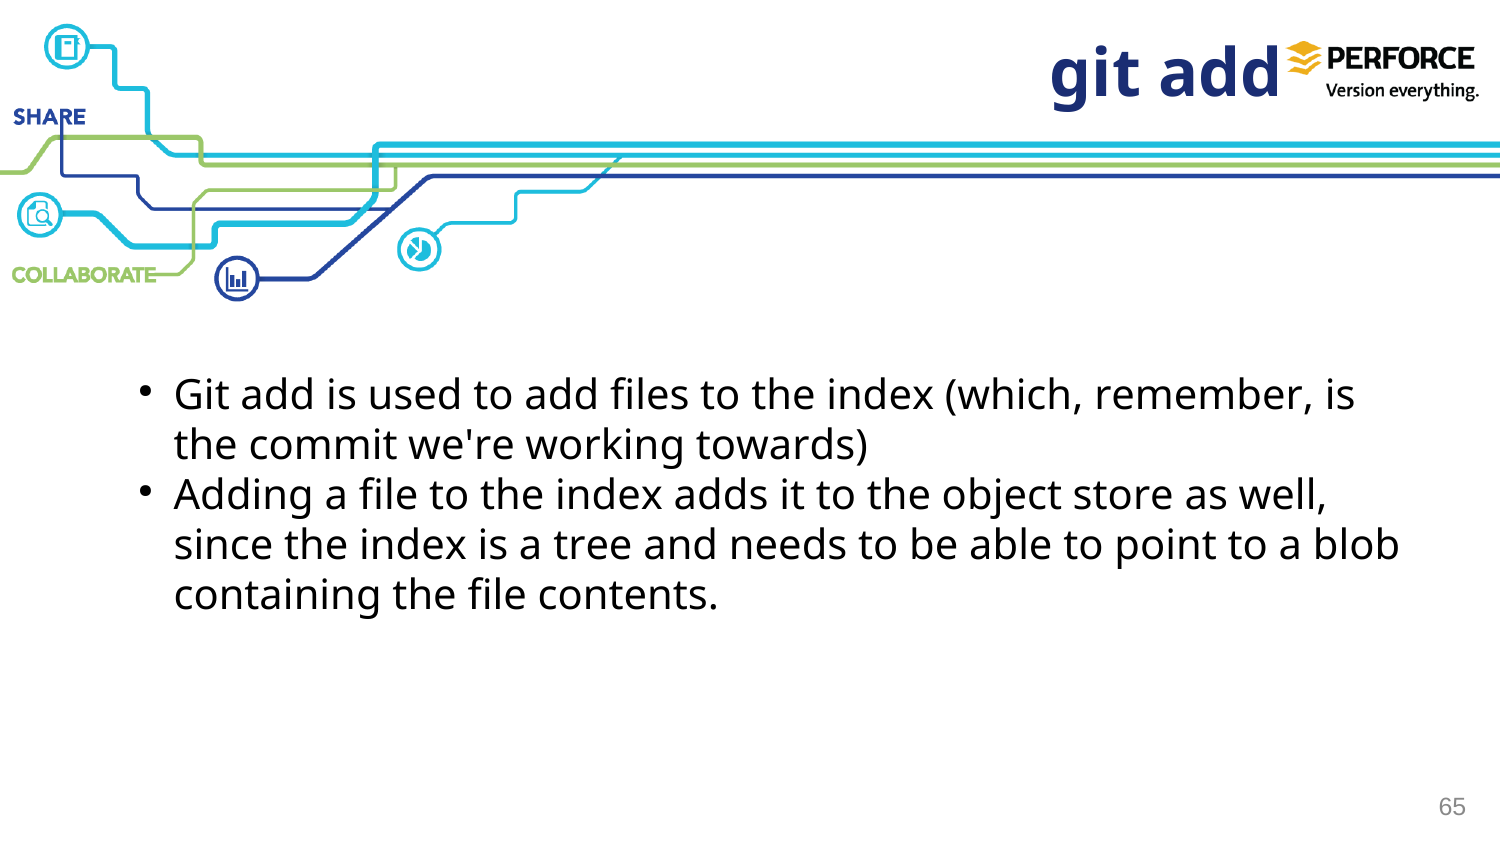

# git add
Git add is used to add files to the index (which, remember, is the commit we're working towards)
Adding a file to the index adds it to the object store as well, since the index is a tree and needs to be able to point to a blob containing the file contents.